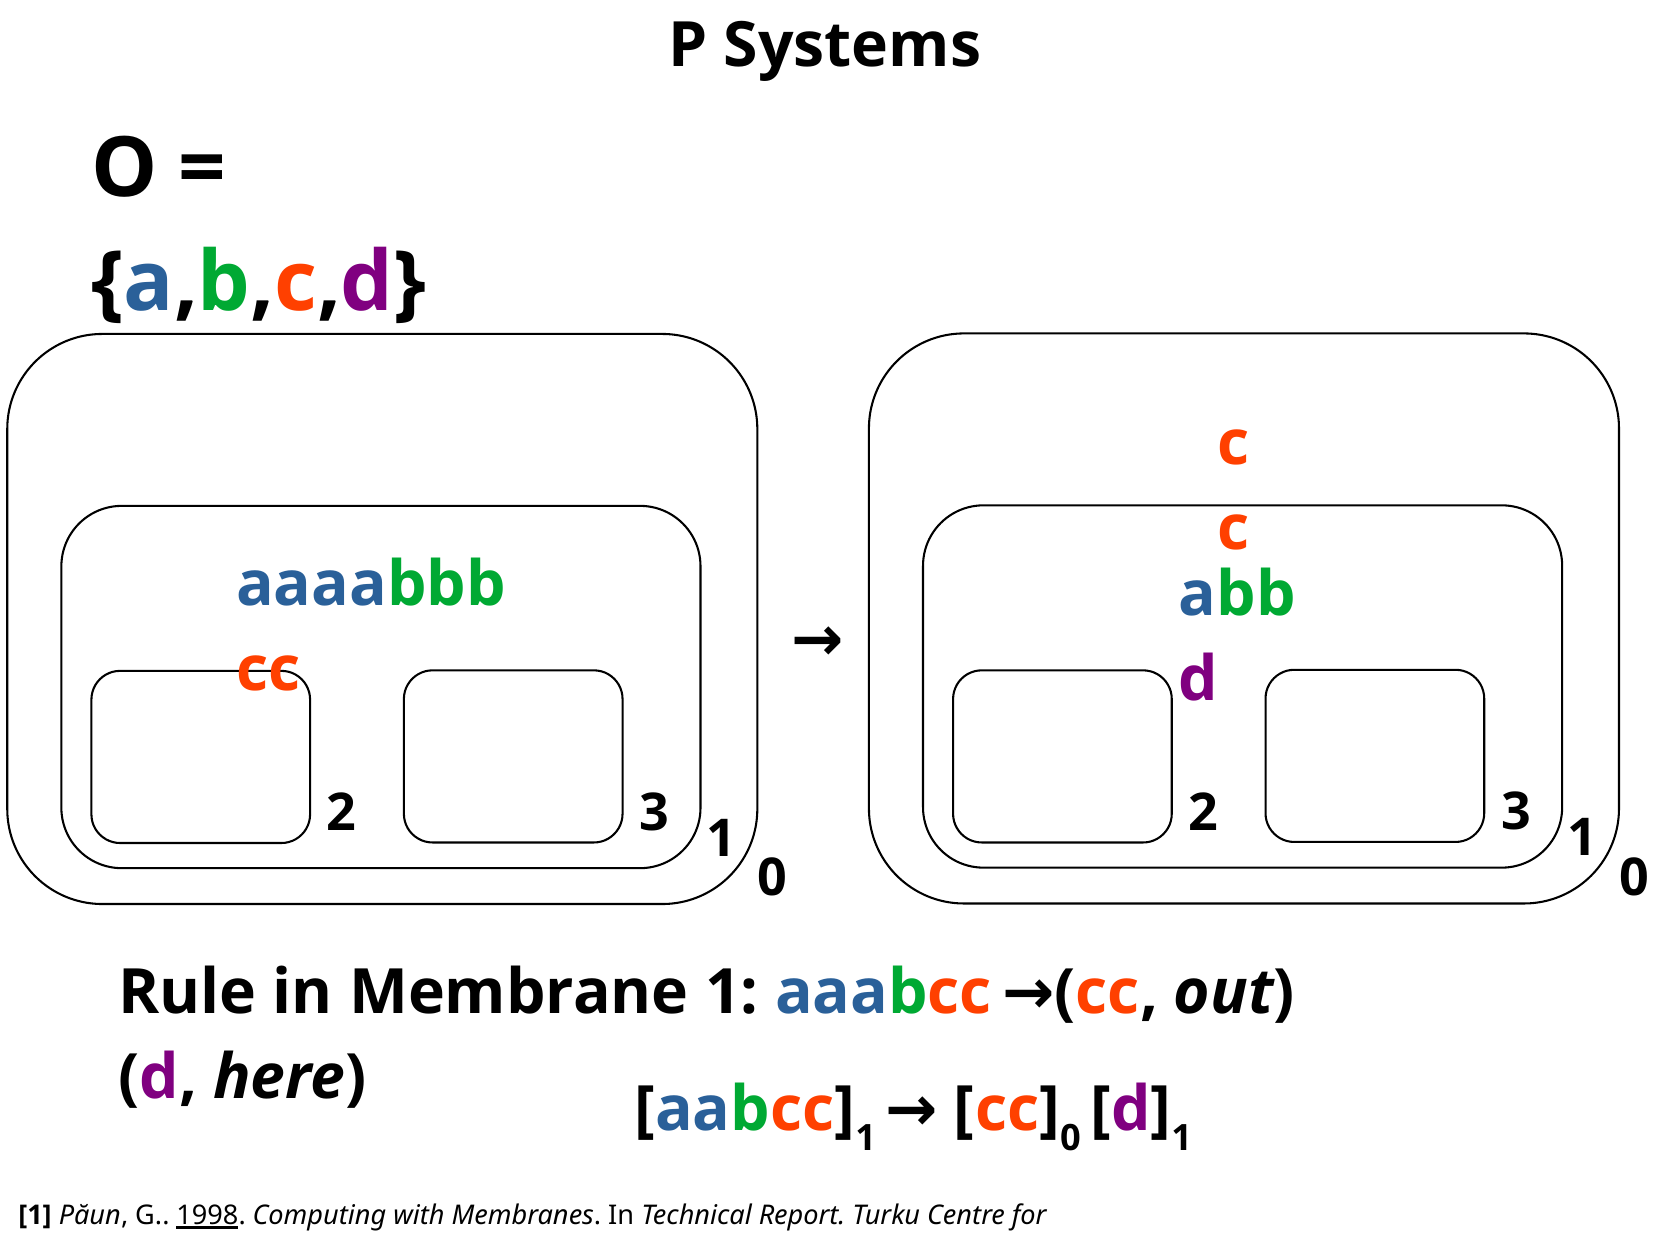

# P Systems
O = {a,b,c,d}
cc
aaaabbbcc
abbd
→
3
3
2
2
1
1
0
0
Rule in Membrane 1: aaabcc →(cc, out)(d, here)
 [aabcc]1 → [cc]0 [d]1
[1] Păun, G.. 1998. Computing with Membranes. In Technical Report. Turku Centre for Computer Science.